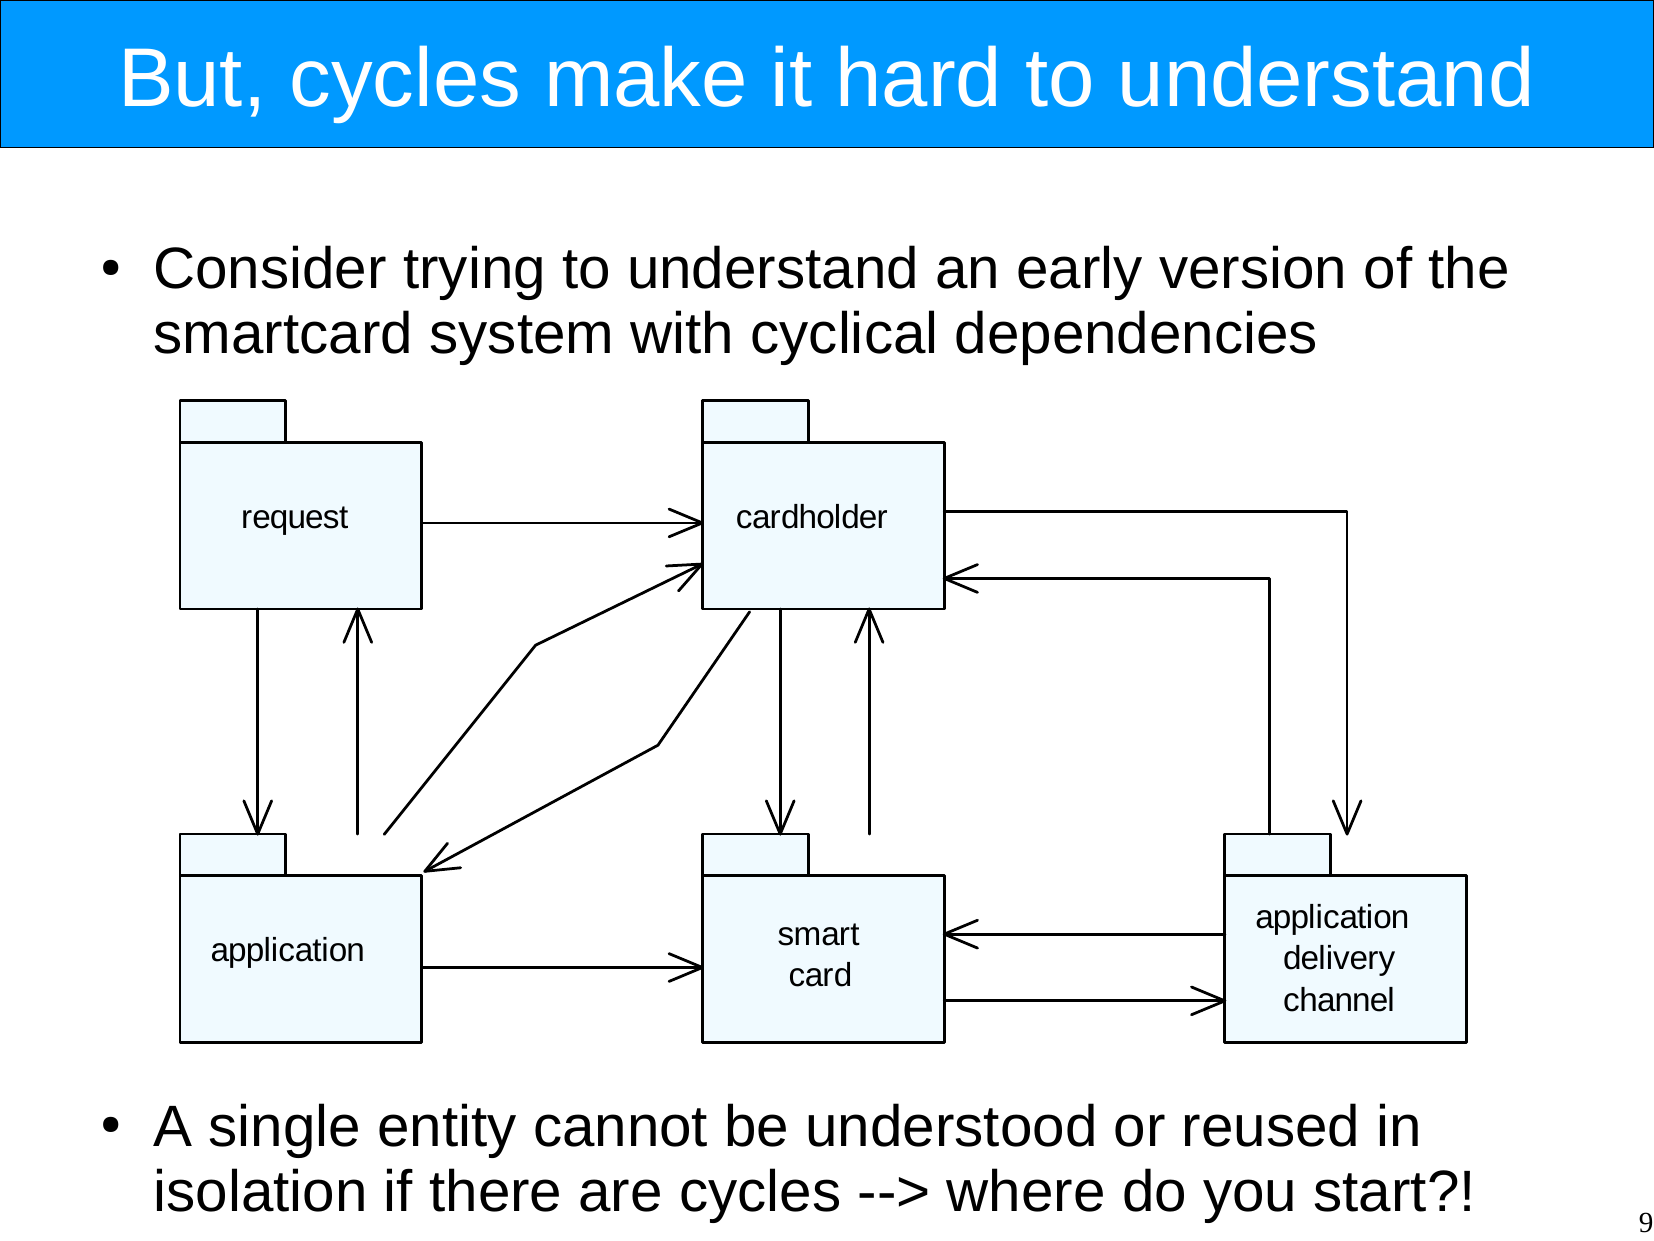

# But, cycles make it hard to understand
Consider trying to understand an early version of the smartcard system with cyclical dependencies
A single entity cannot be understood or reused in isolation if there are cycles --> where do you start?!
9